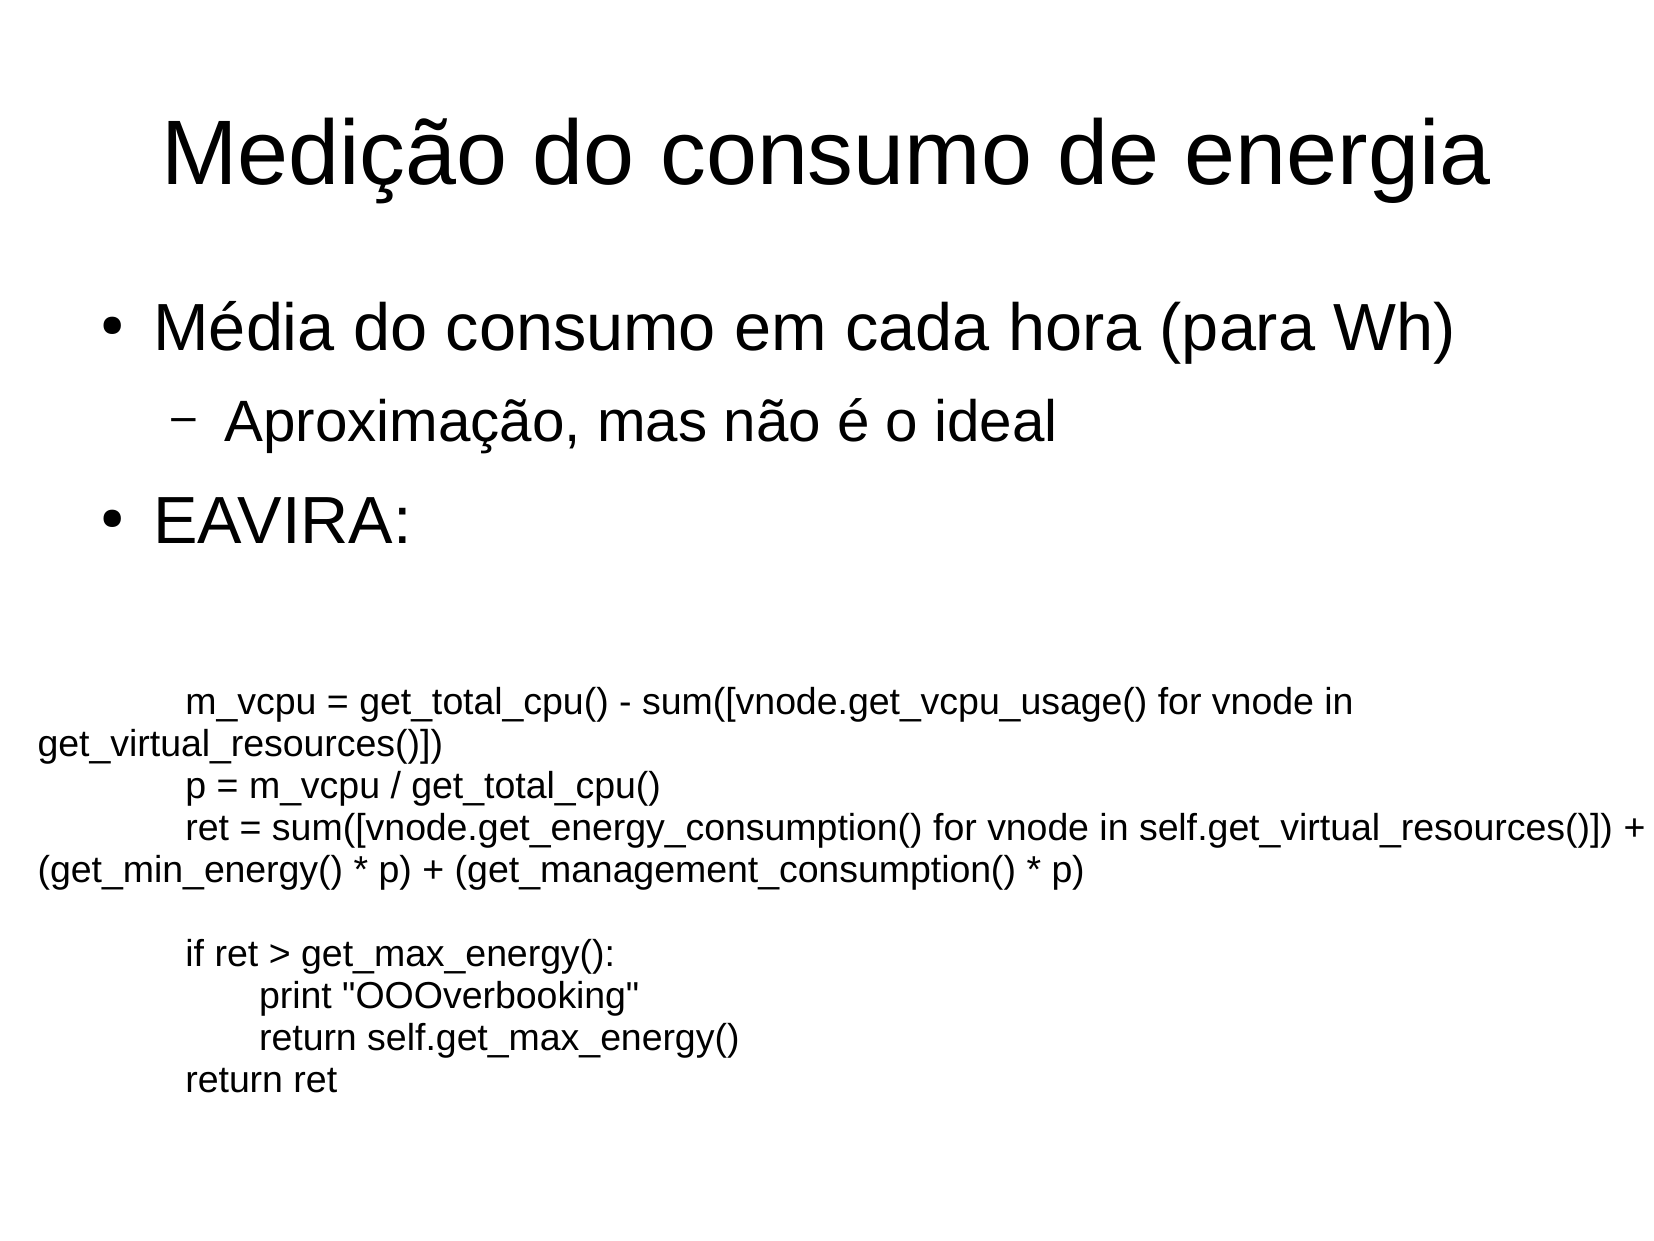

# Medição do consumo de energia
Média do consumo em cada hora (para Wh)
Aproximação, mas não é o ideal
EAVIRA:
		m_vcpu = get_total_cpu() - sum([vnode.get_vcpu_usage() for vnode in get_virtual_resources()])
		p = m_vcpu / get_total_cpu()
		ret = sum([vnode.get_energy_consumption() for vnode in self.get_virtual_resources()]) + (get_min_energy() * p) + (get_management_consumption() * p)
		if ret > get_max_energy():
			print "OOOverbooking"
			return self.get_max_energy()
		return ret